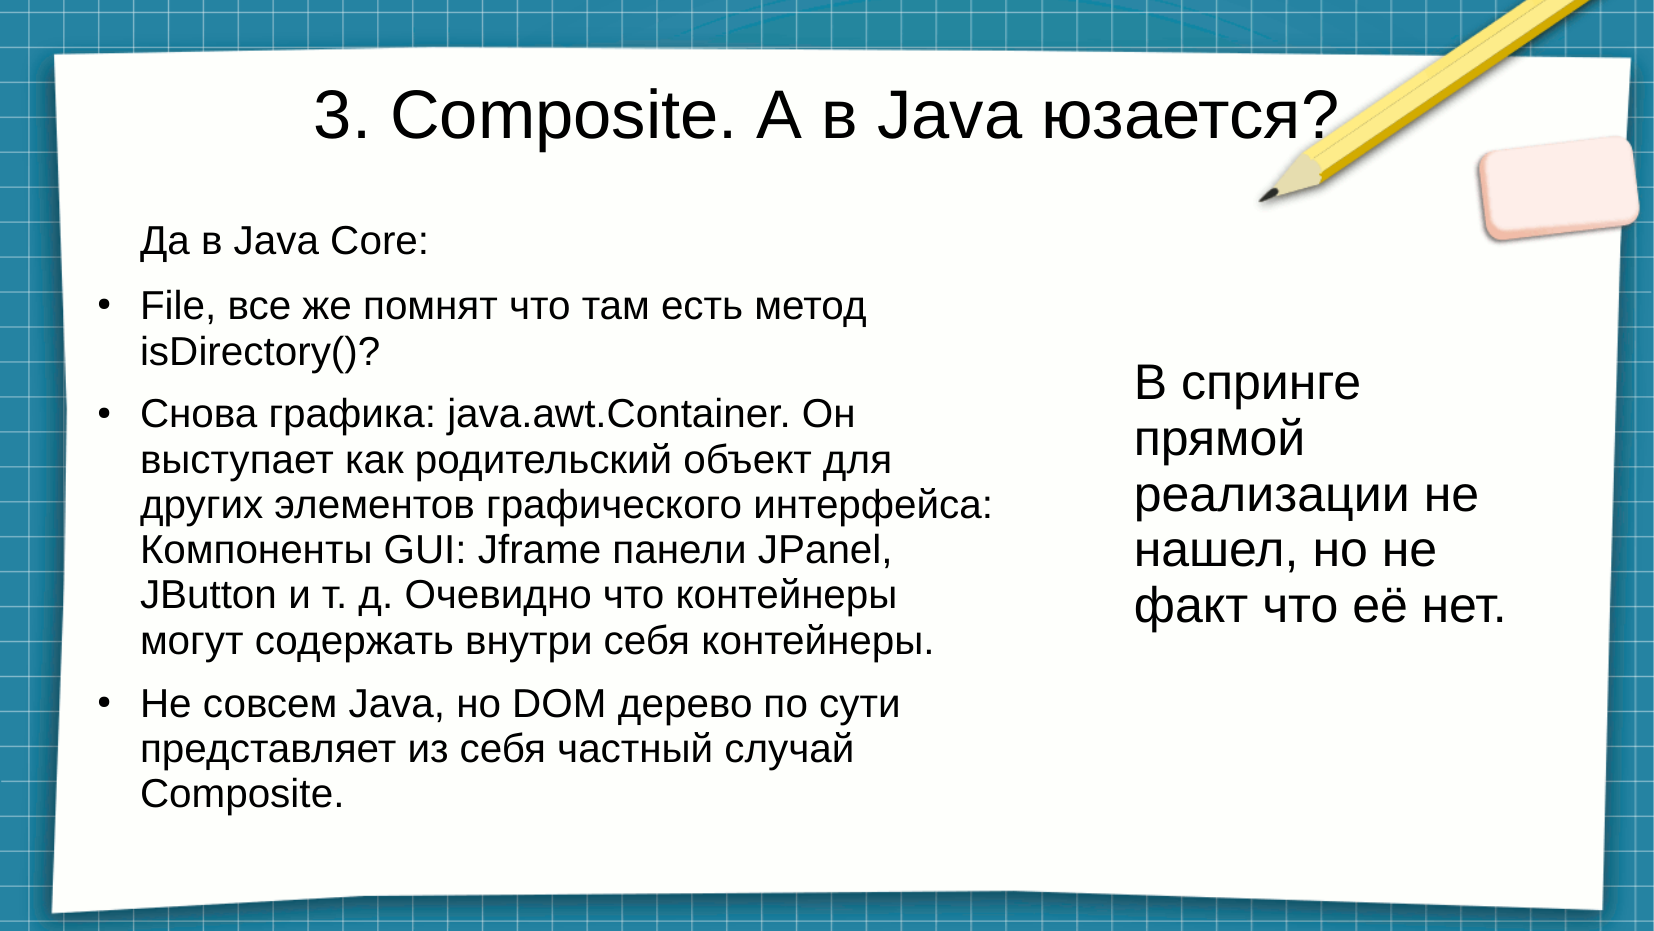

# 3. Composite. А в Java юзается?
Да в Java Core:
File, все же помнят что там есть метод isDirectory()?
Снова графика: java.awt.Container. Он выступает как родительский объект для других элементов графического интерфейса: Компоненты GUI: Jframe панели JPanel, JButton и т. д. Очевидно что контейнеры могут содержать внутри себя контейнеры.
Не совсем Java, но DOM дерево по сути представляет из себя частный случай Composite.
В спринге прямой реализации не нашел, но не факт что её нет.